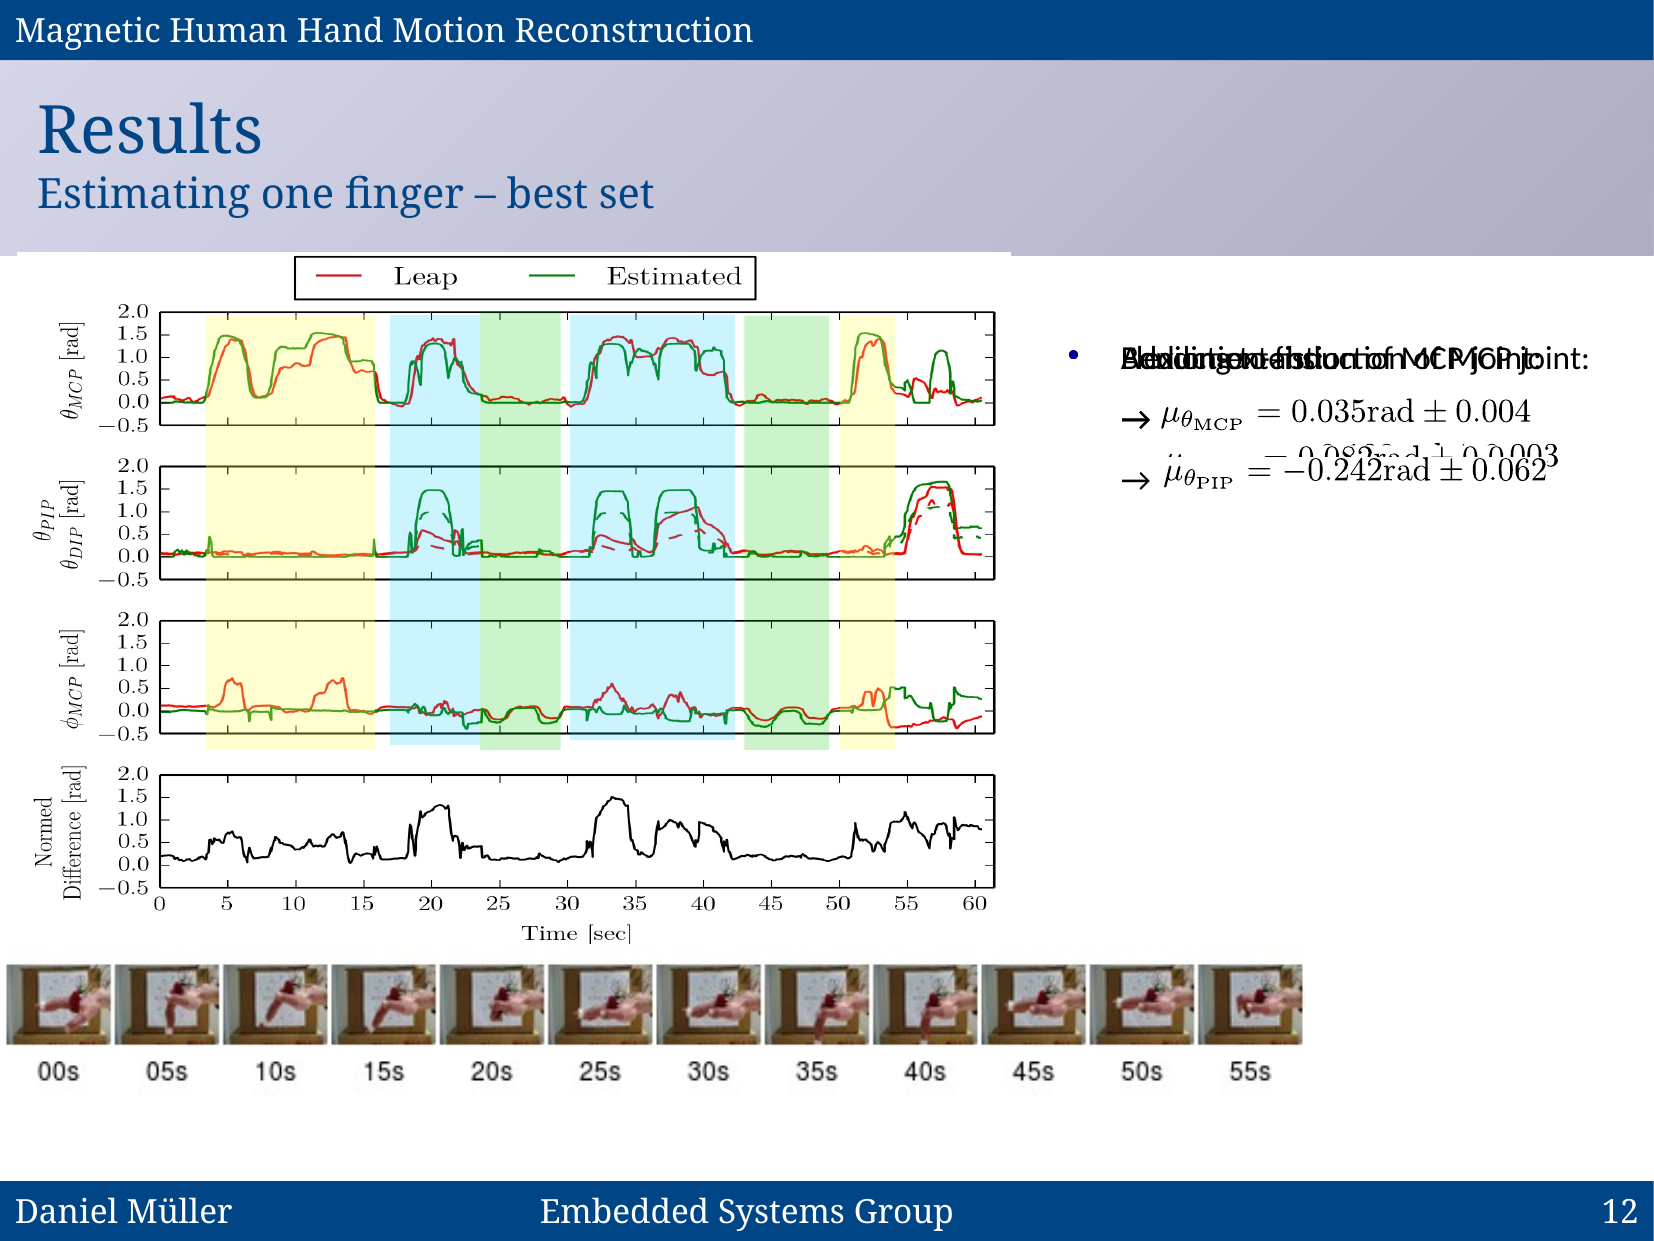

# Results Estimating one finger – best set
Flexion-extension of MCP joint:
→
Adduction-abduction of MCP joint:
→
Bending to fist:
→
→